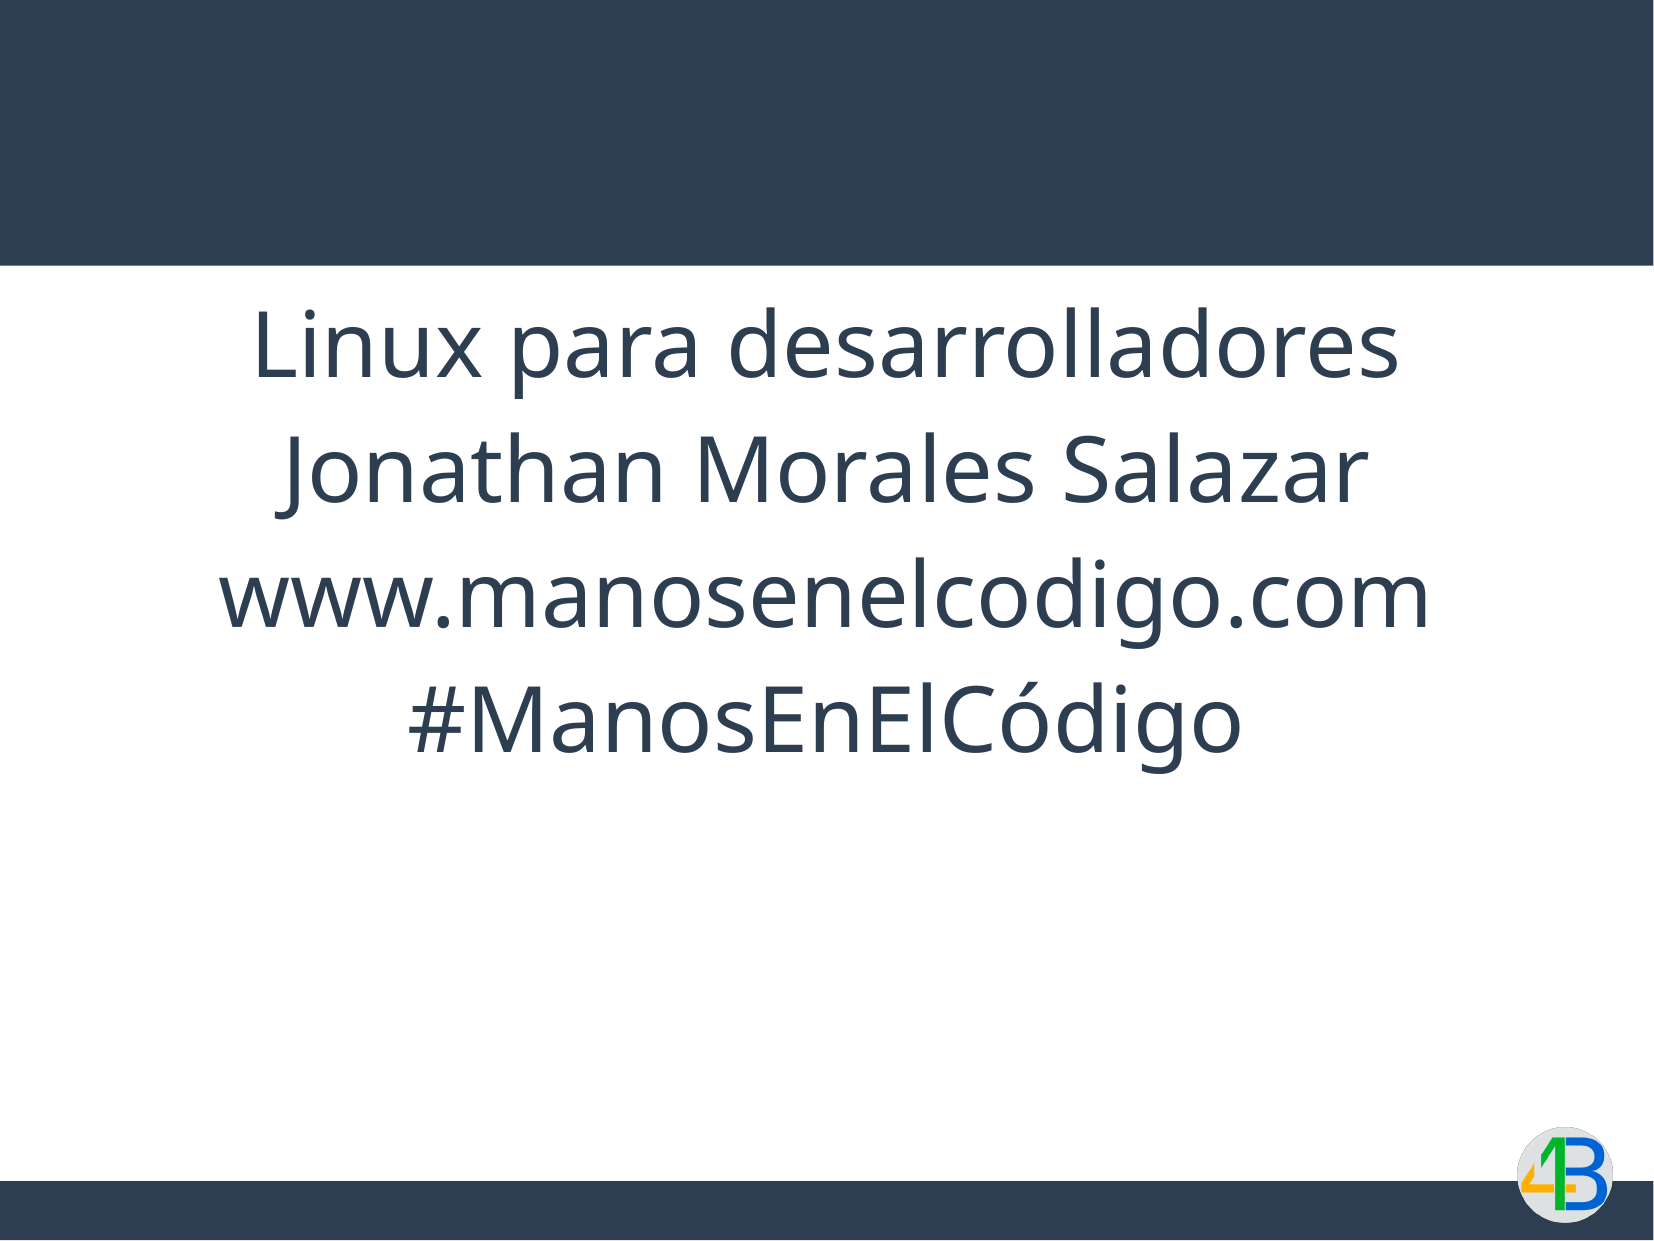

# Linux para desarrolladores
Jonathan Morales Salazar
www.manosenelcodigo.com
#ManosEnElCódigo